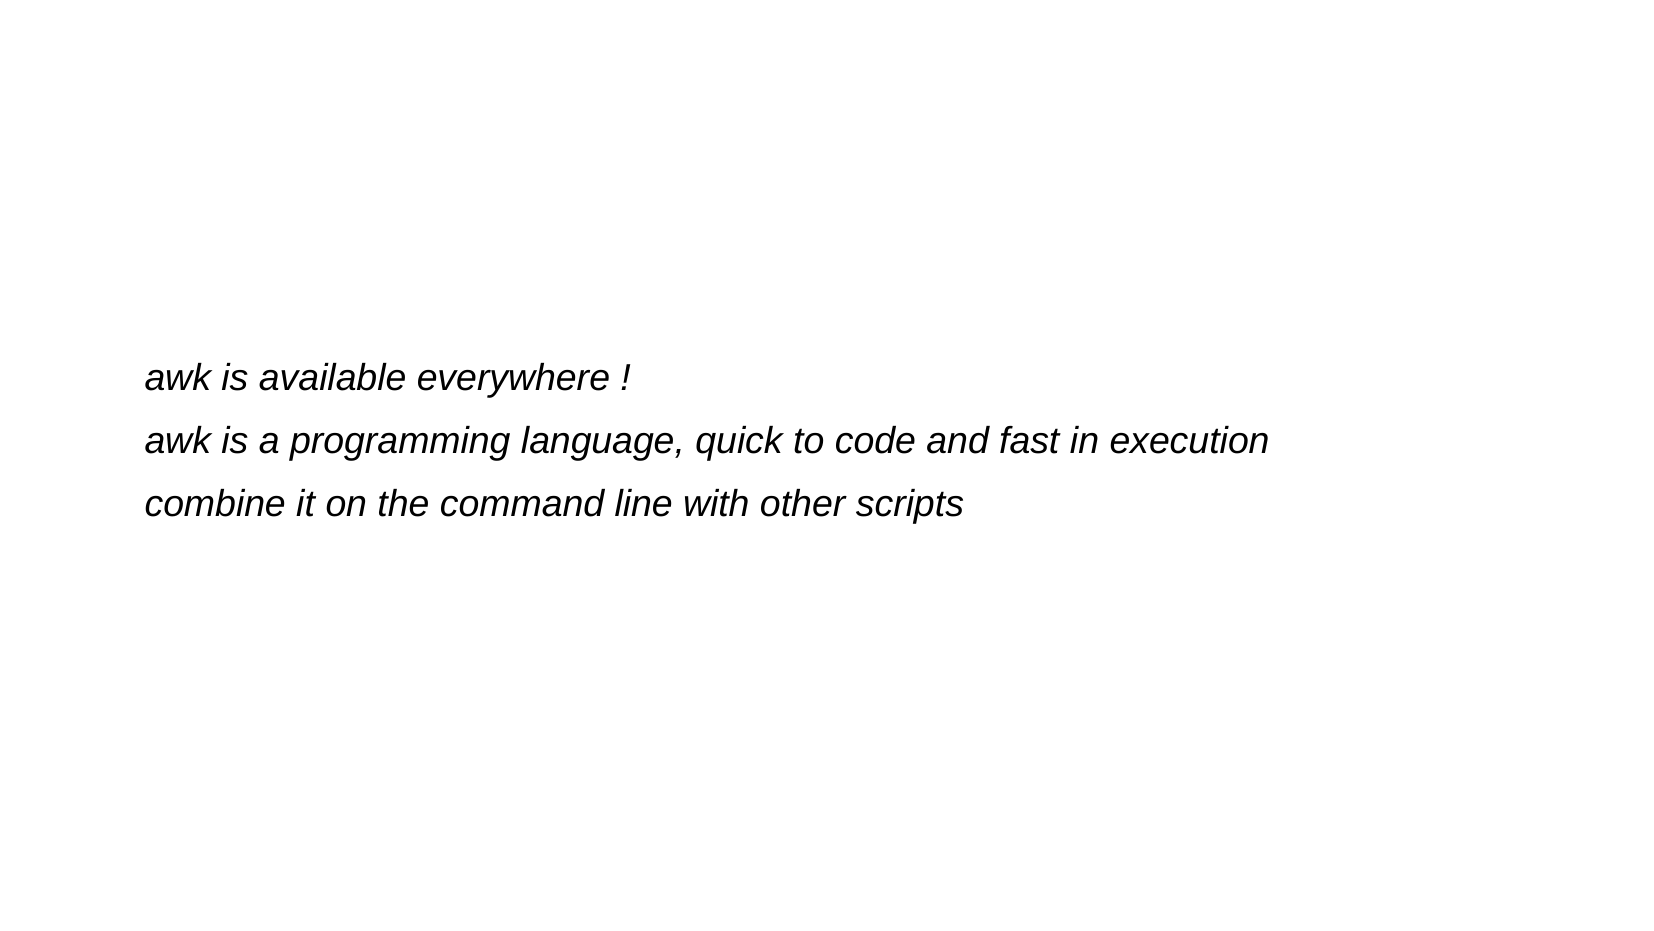

awk is available everywhere !
awk is a programming language, quick to code and fast in execution
combine it on the command line with other scripts